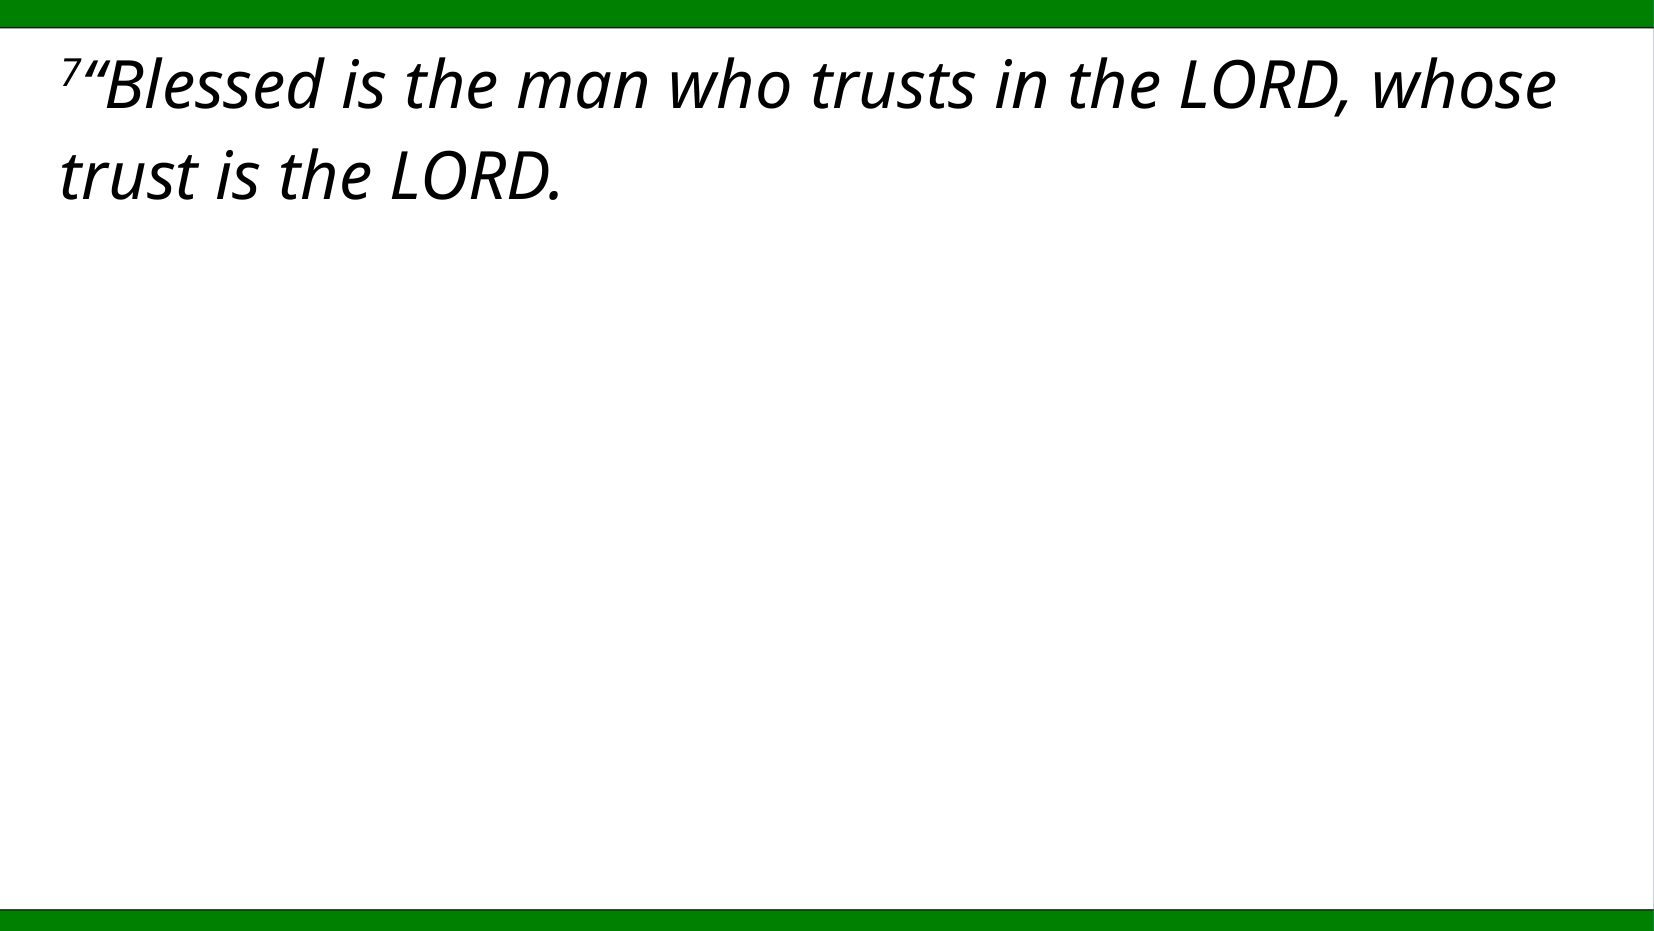

7“Blessed is the man who trusts in the LORD, whose trust is the LORD.